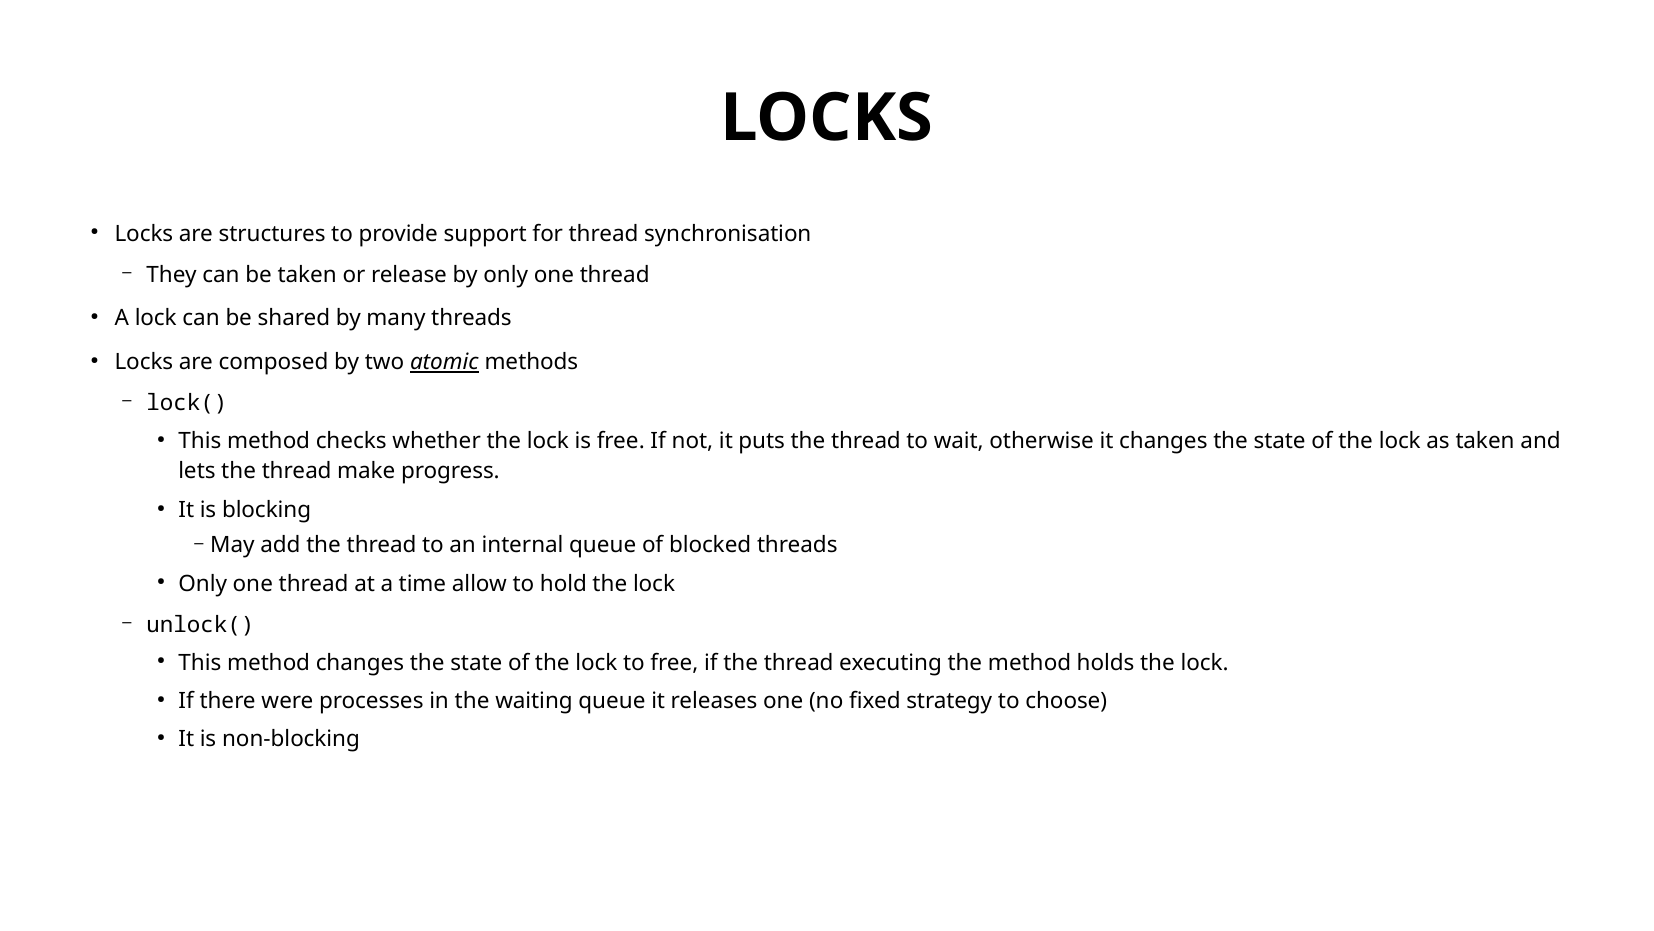

# LOCKS
Locks are structures to provide support for thread synchronisation
They can be taken or release by only one thread
A lock can be shared by many threads
Locks are composed by two atomic methods
lock()
This method checks whether the lock is free. If not, it puts the thread to wait, otherwise it changes the state of the lock as taken and lets the thread make progress.
It is blocking
May add the thread to an internal queue of blocked threads
Only one thread at a time allow to hold the lock
unlock()
This method changes the state of the lock to free, if the thread executing the method holds the lock.
If there were processes in the waiting queue it releases one (no fixed strategy to choose)
It is non-blocking